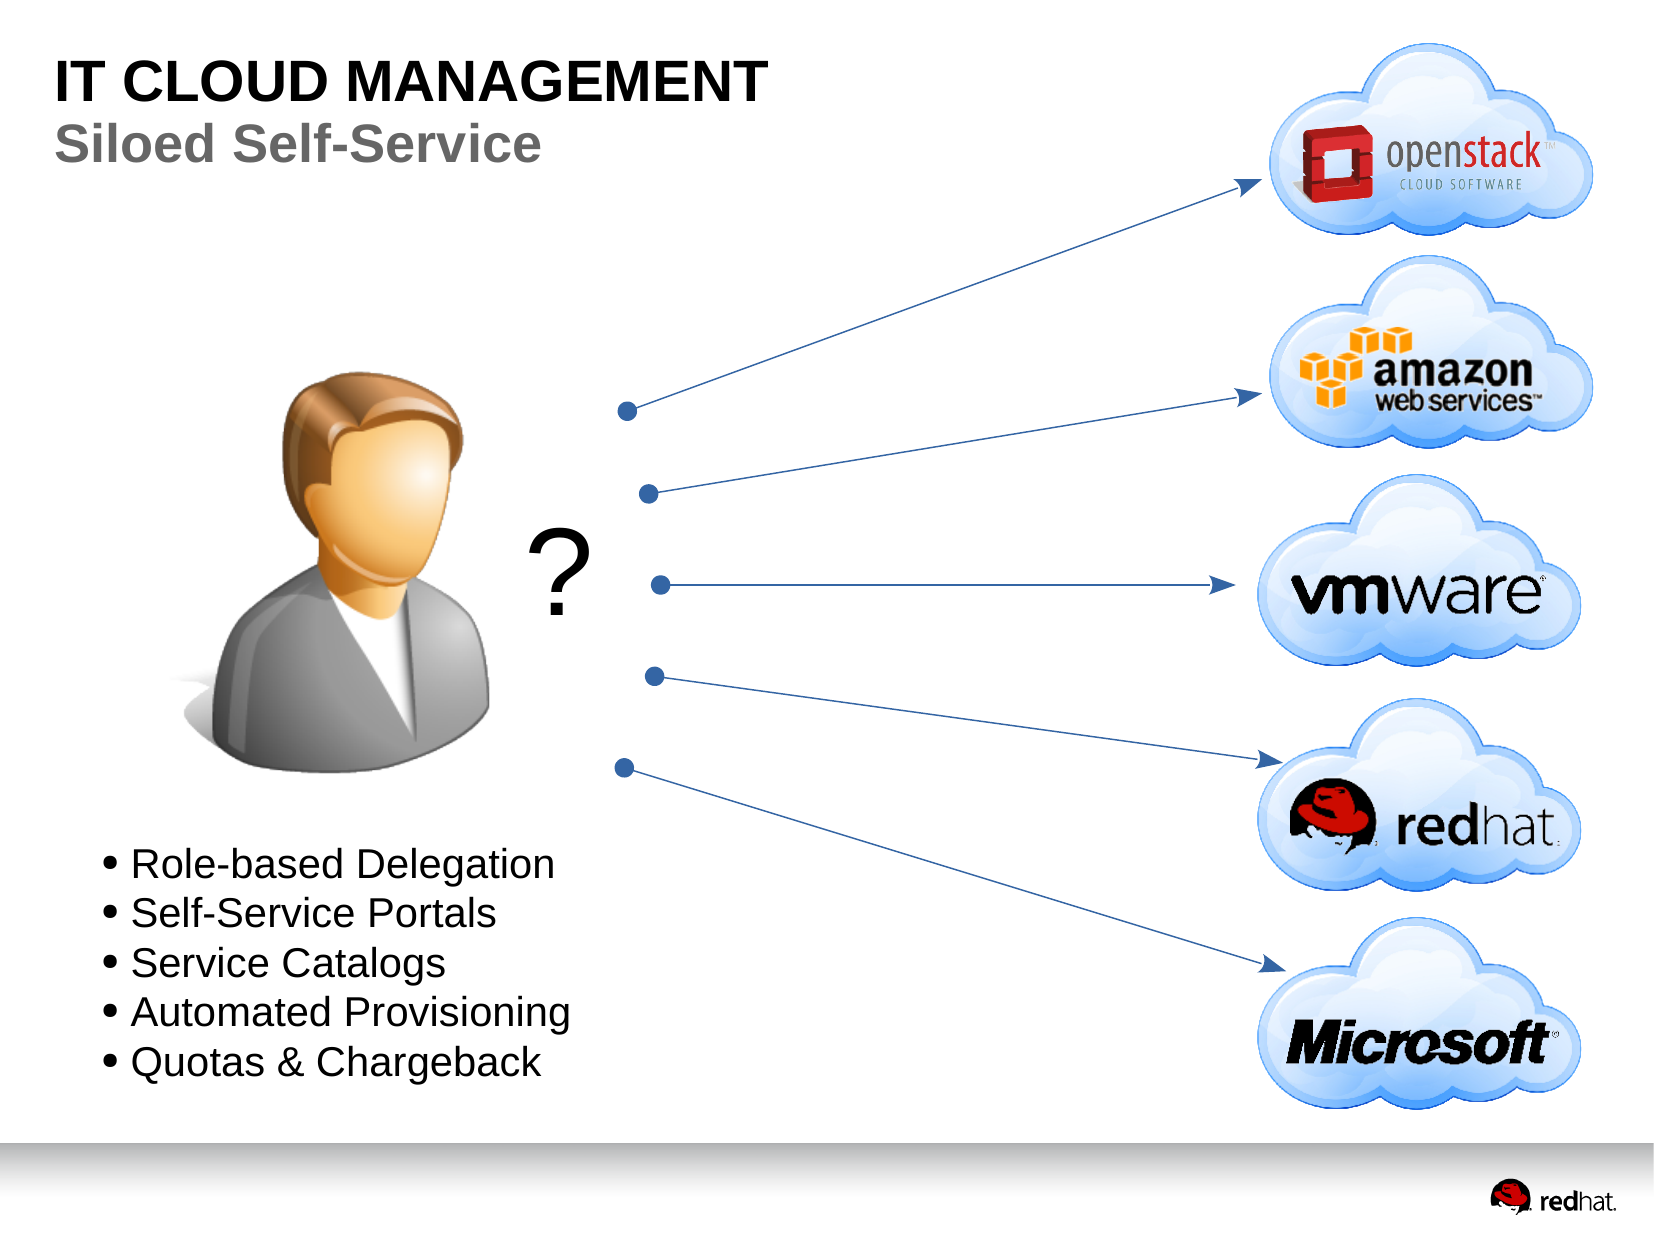

IT CLOUD MANAGEMENT
Siloed Self-Service
?
 Role-based Delegation
 Self-Service Portals
 Service Catalogs
 Automated Provisioning
 Quotas & Chargeback